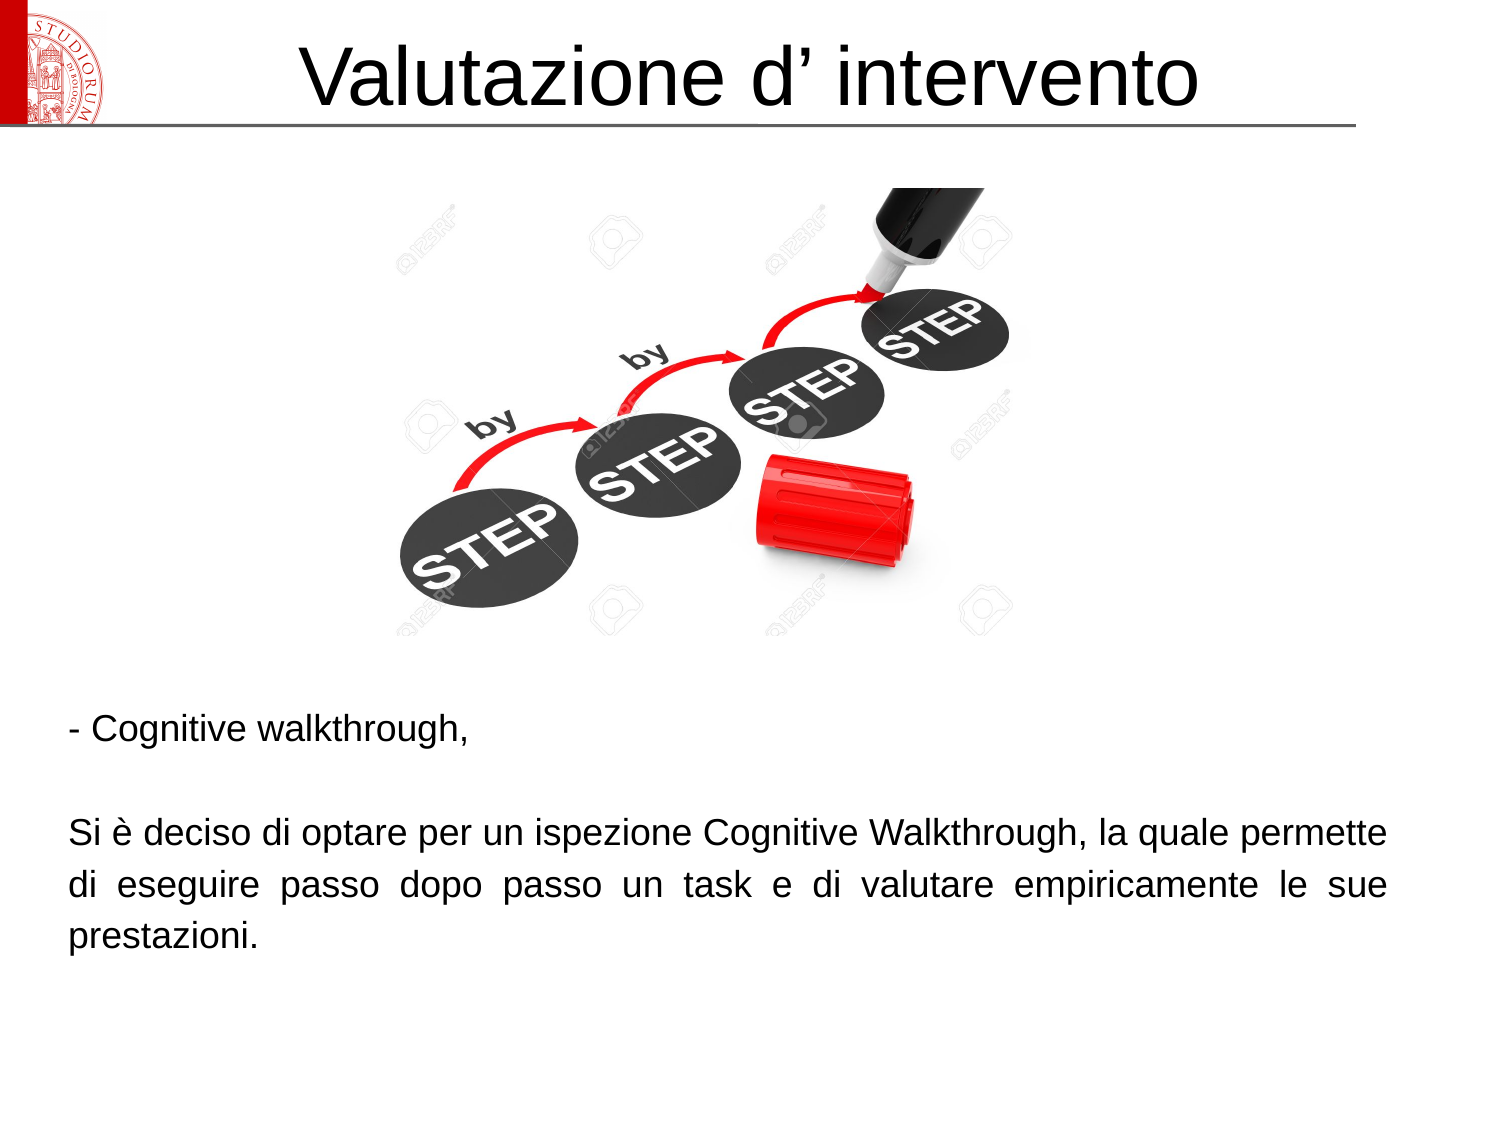

# Valutazione d’ intervento
- Cognitive walkthrough,
Si è deciso di optare per un ispezione Cognitive Walkthrough, la quale permette di eseguire passo dopo passo un task e di valutare empiricamente le sue prestazioni.